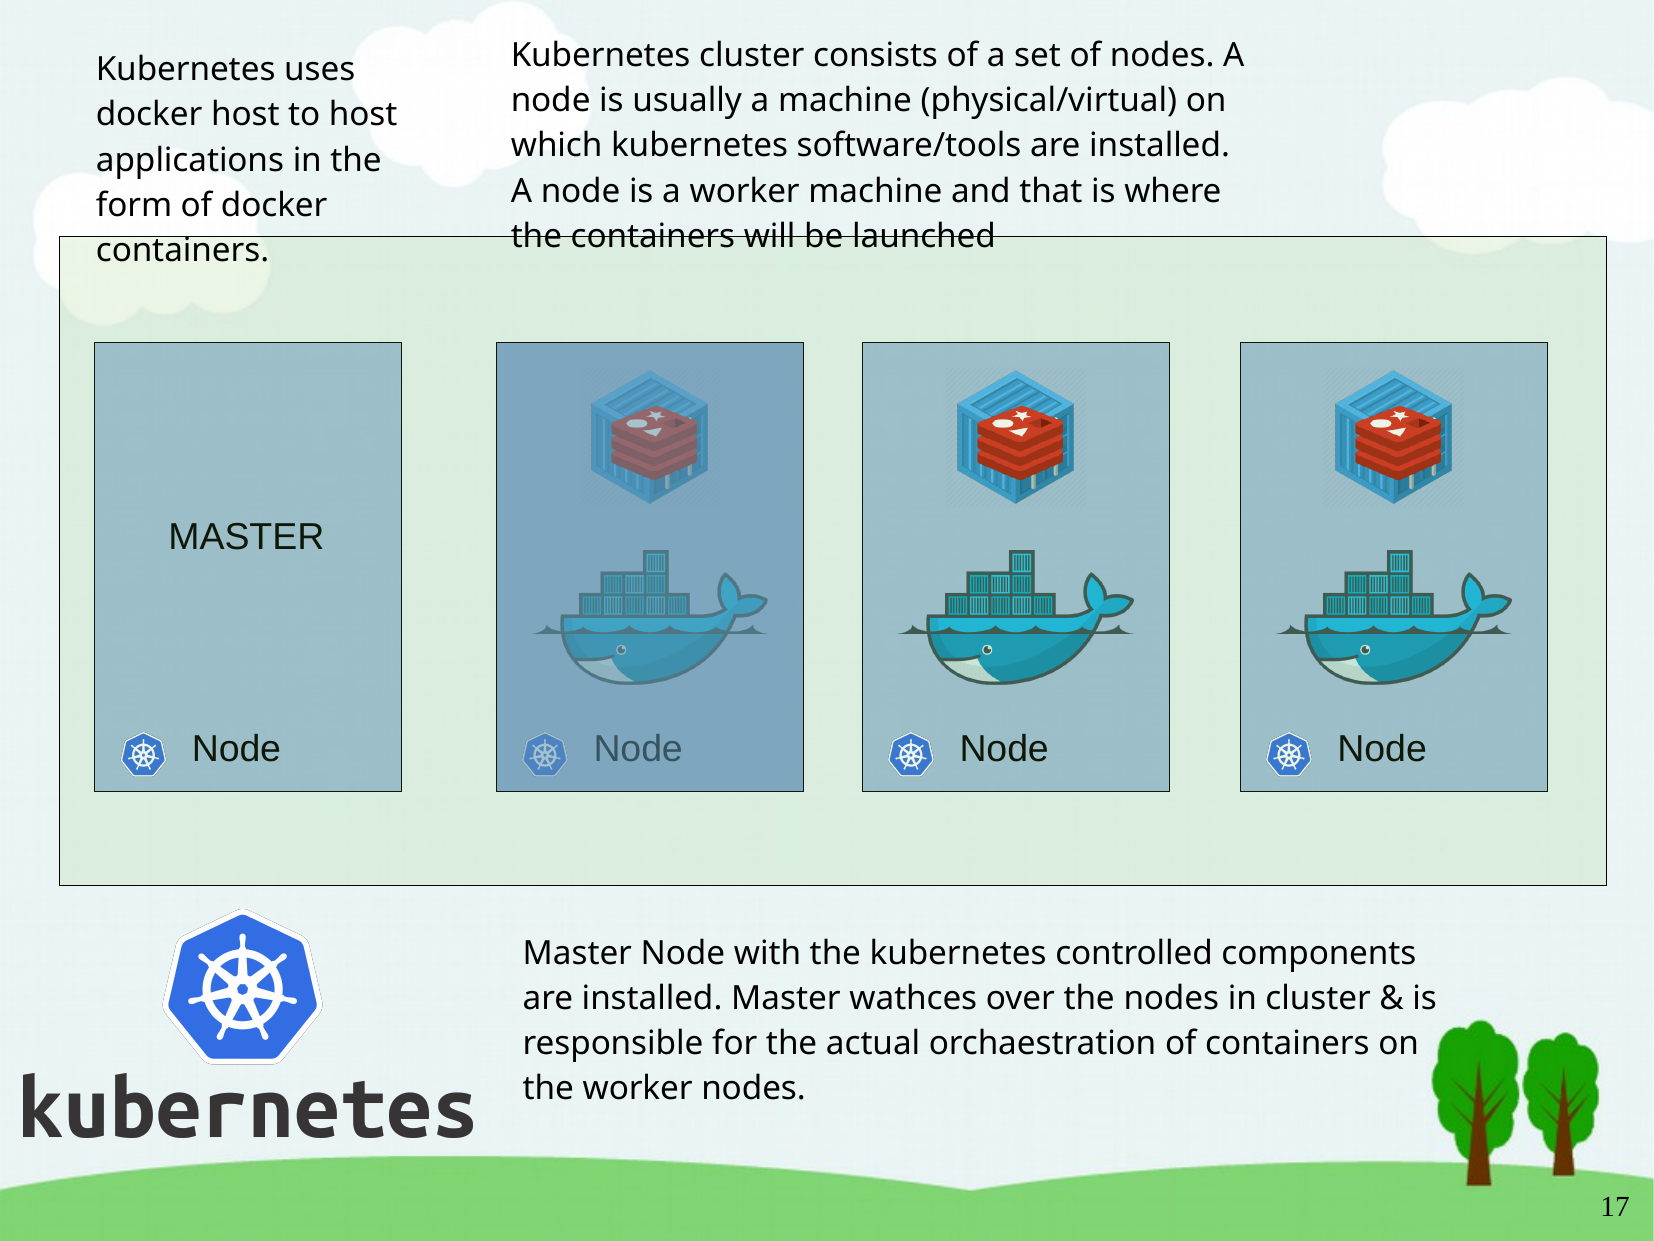

Kubernetes cluster consists of a set of nodes. A node is usually a machine (physical/virtual) on which kubernetes software/tools are installed. A node is a worker machine and that is where the containers will be launched
Kubernetes uses docker host to host applications in the form of docker containers.
MASTER
Node
Node
Node
Node
Master Node with the kubernetes controlled components are installed. Master wathces over the nodes in cluster & is responsible for the actual orchaestration of containers on the worker nodes.
17